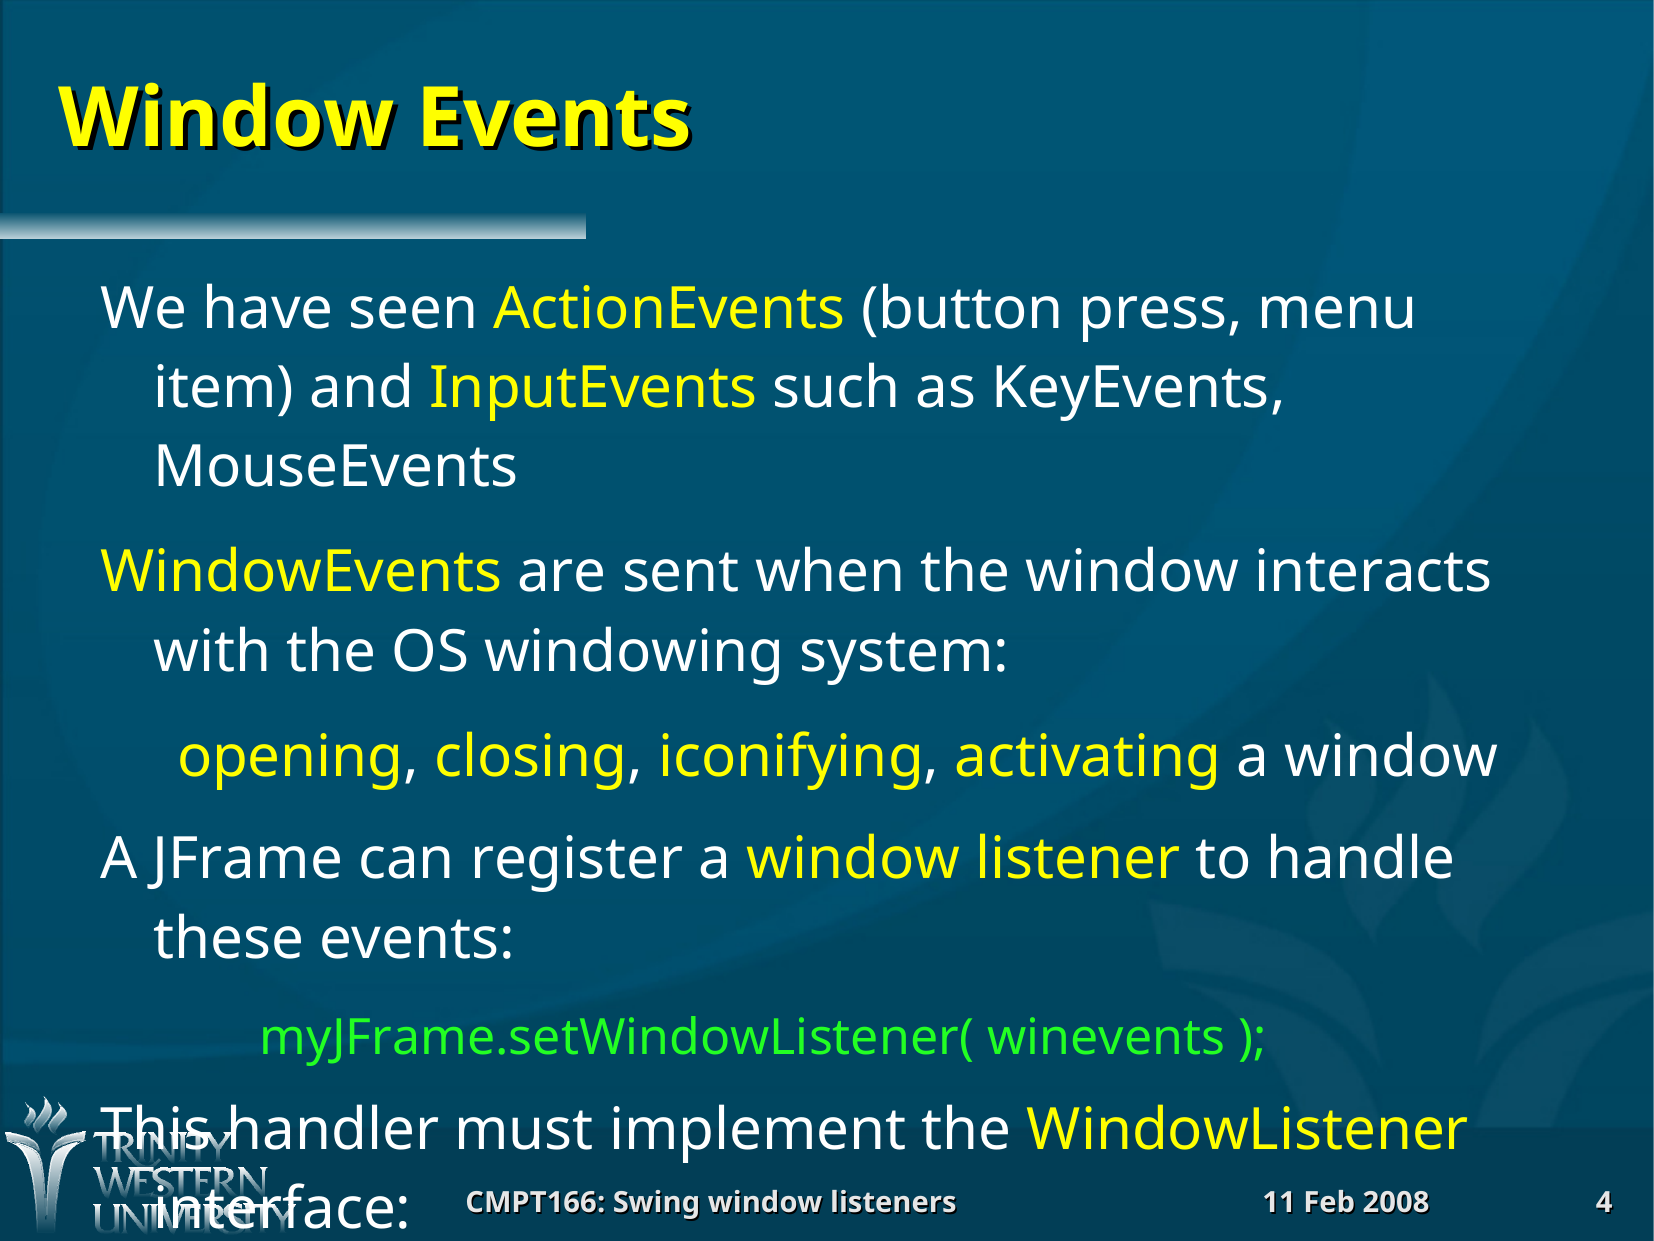

# Window Events
We have seen ActionEvents (button press, menu item) and InputEvents such as KeyEvents, MouseEvents
WindowEvents are sent when the window interacts with the OS windowing system:
opening, closing, iconifying, activating a window
A JFrame can register a window listener to handle these events:
myJFrame.setWindowListener( winevents );
This handler must implement the WindowListener interface:
class WinEvents implements WindowListener {
CMPT166: Swing window listeners
11 Feb 2008
4